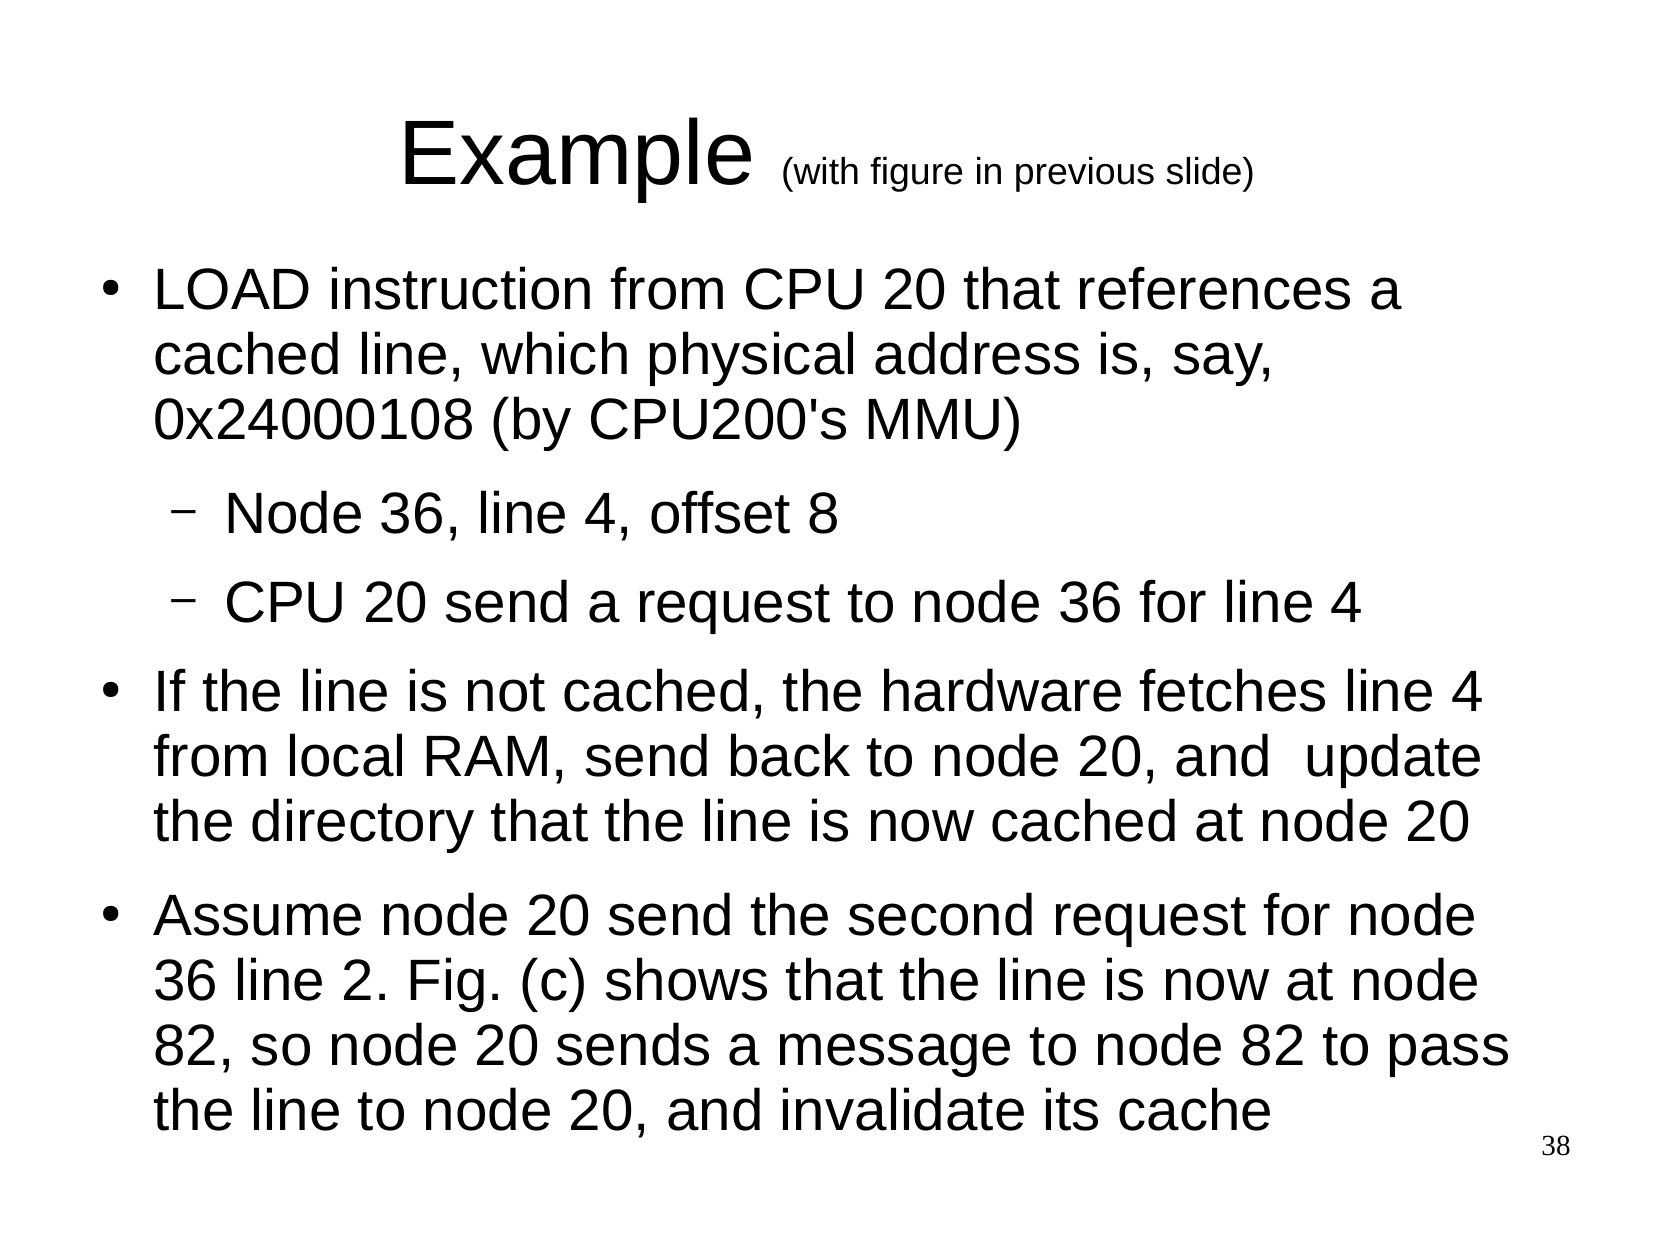

# Example (with figure in previous slide)
LOAD instruction from CPU 20 that references a cached line, which physical address is, say, 0x24000108 (by CPU200's MMU)
Node 36, line 4, offset 8
CPU 20 send a request to node 36 for line 4
If the line is not cached, the hardware fetches line 4 from local RAM, send back to node 20, and update the directory that the line is now cached at node 20
Assume node 20 send the second request for node 36 line 2. Fig. (c) shows that the line is now at node 82, so node 20 sends a message to node 82 to pass the line to node 20, and invalidate its cache
38